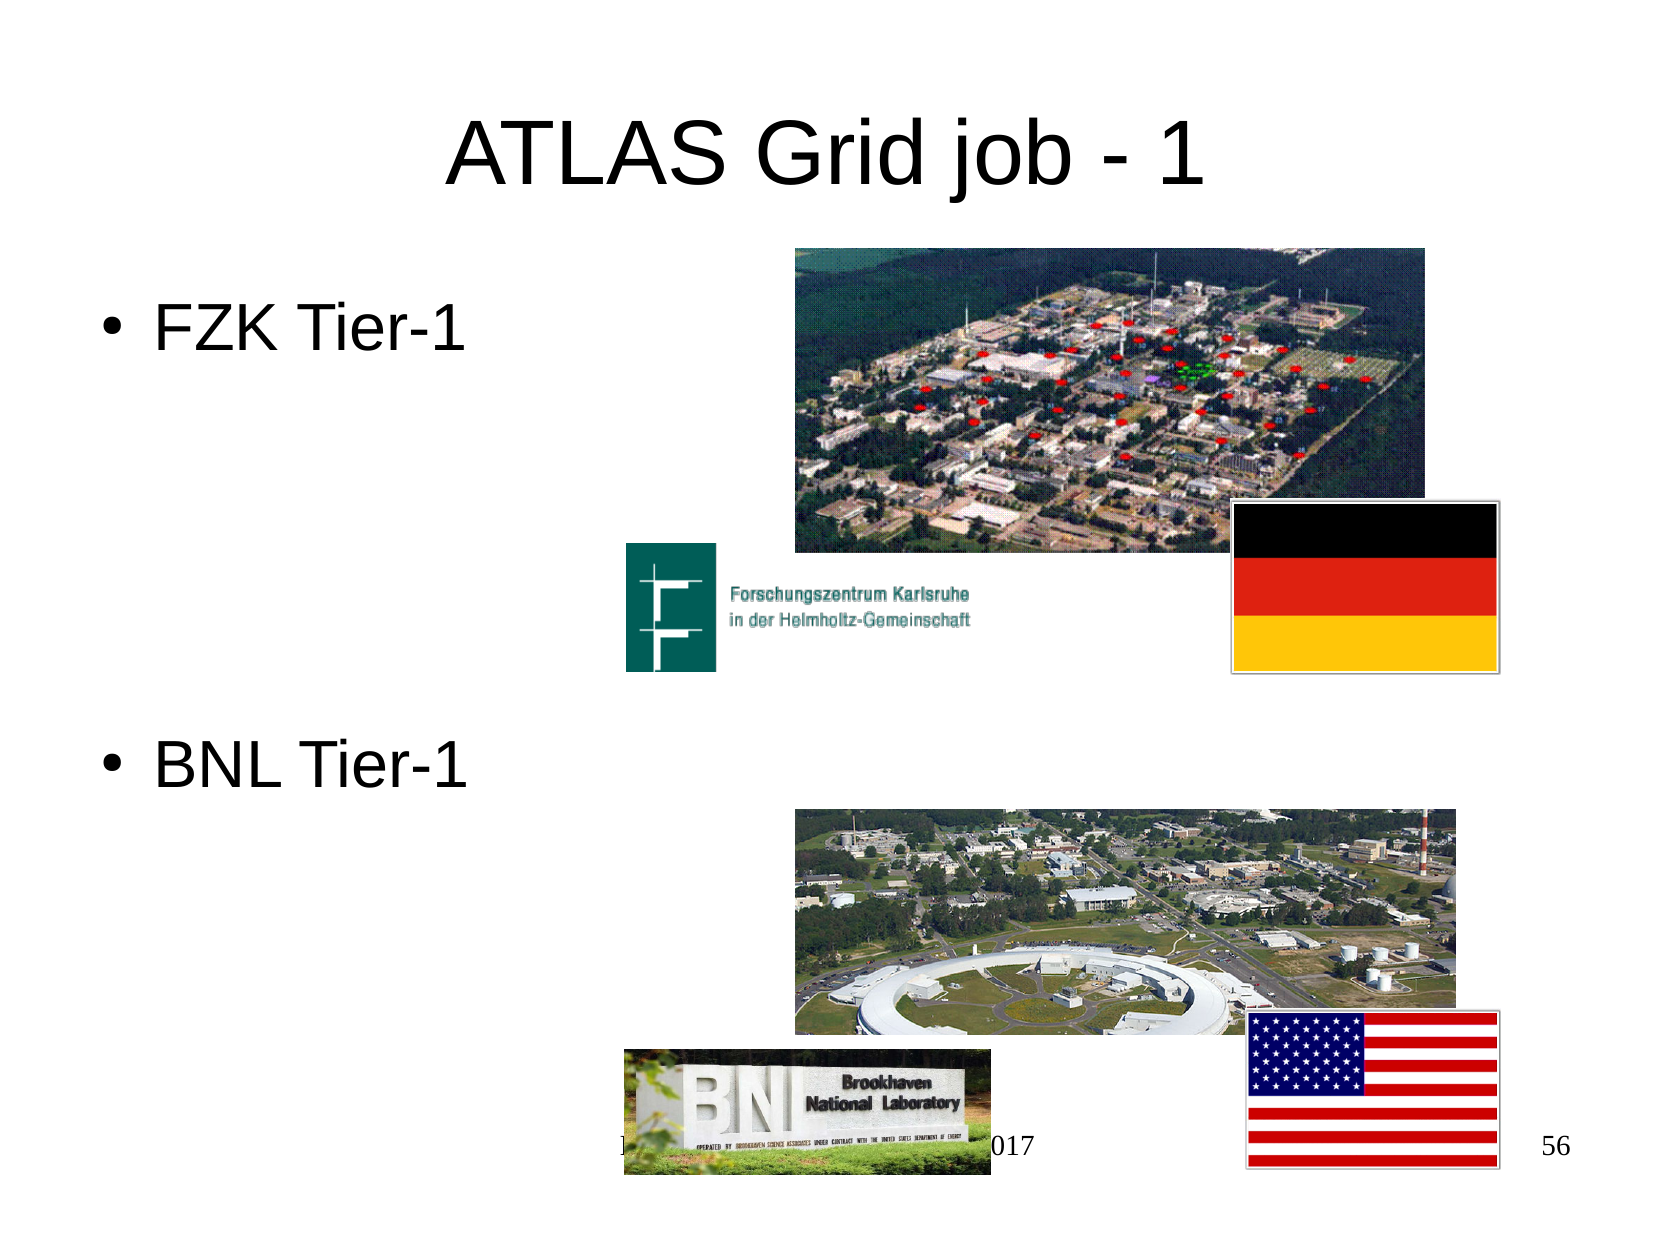

ATLAS Grid job - 1
# FZK Tier-1
BNL Tier-1
Data Science Summer School 2017
56